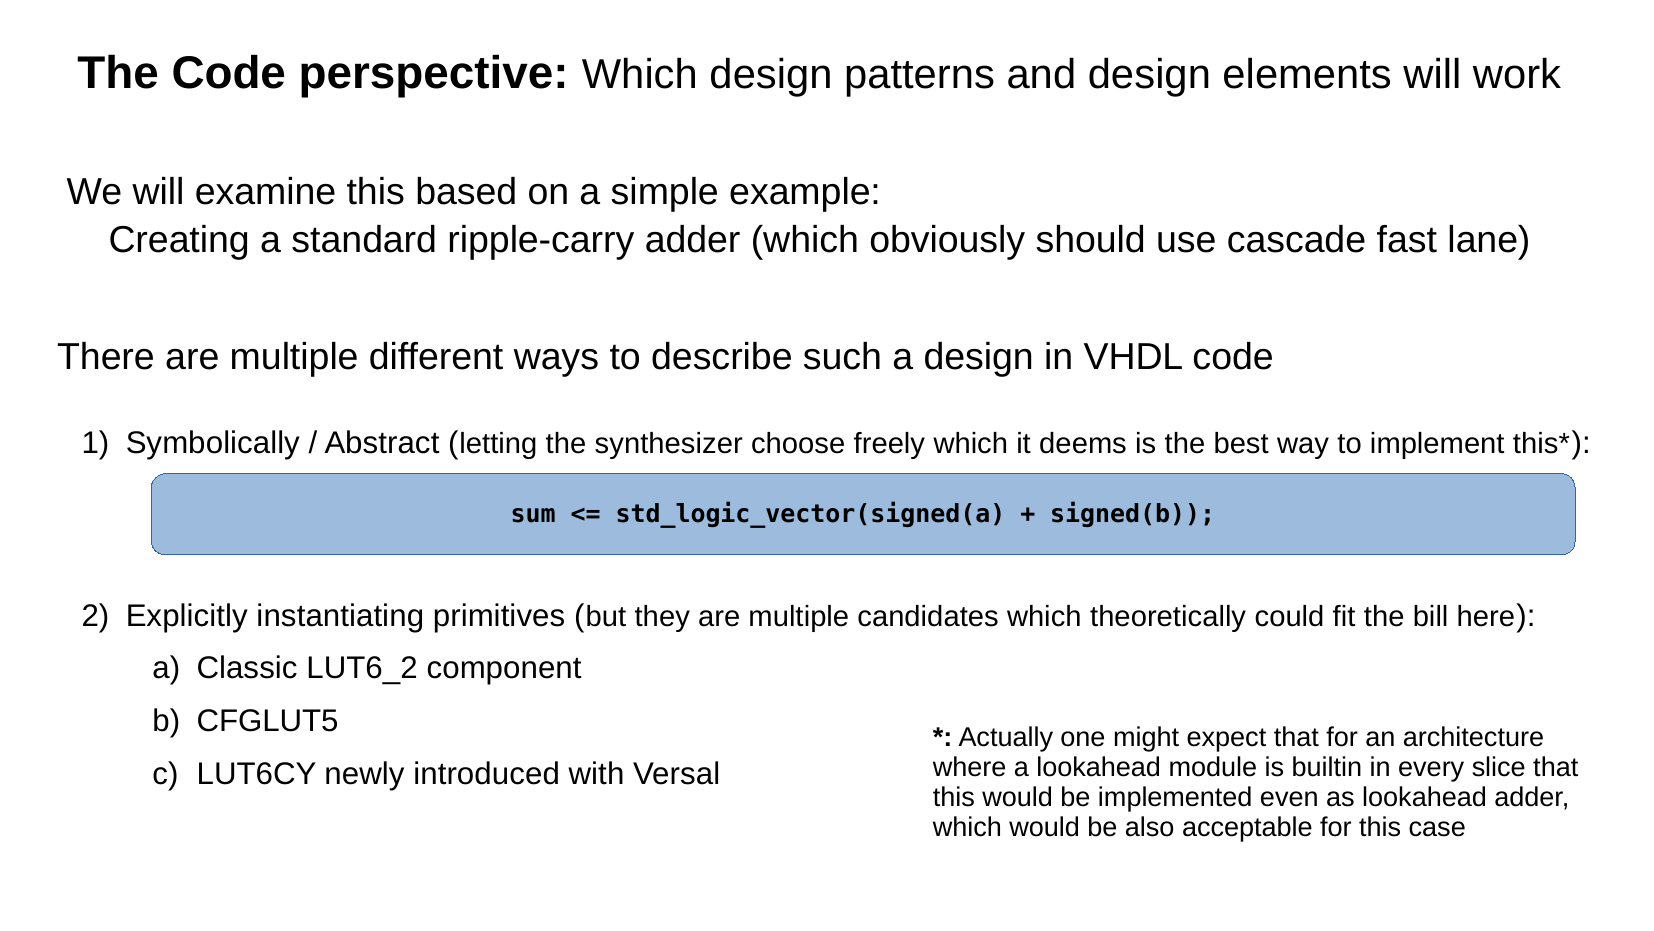

The Code perspective: Which design patterns and design elements will work
We will examine this based on a simple example:
 Creating a standard ripple-carry adder (which obviously should use cascade fast lane)
There are multiple different ways to describe such a design in VHDL code
 Symbolically / Abstract (letting the synthesizer choose freely which it deems is the best way to implement this*):
 Explicitly instantiating primitives (but they are multiple candidates which theoretically could fit the bill here):
 Classic LUT6_2 component
 CFGLUT5
 LUT6CY newly introduced with Versal
sum <= std_logic_vector(signed(a) + signed(b));
*: Actually one might expect that for an architecture where a lookahead module is builtin in every slice that this would be implemented even as lookahead adder, which would be also acceptable for this case